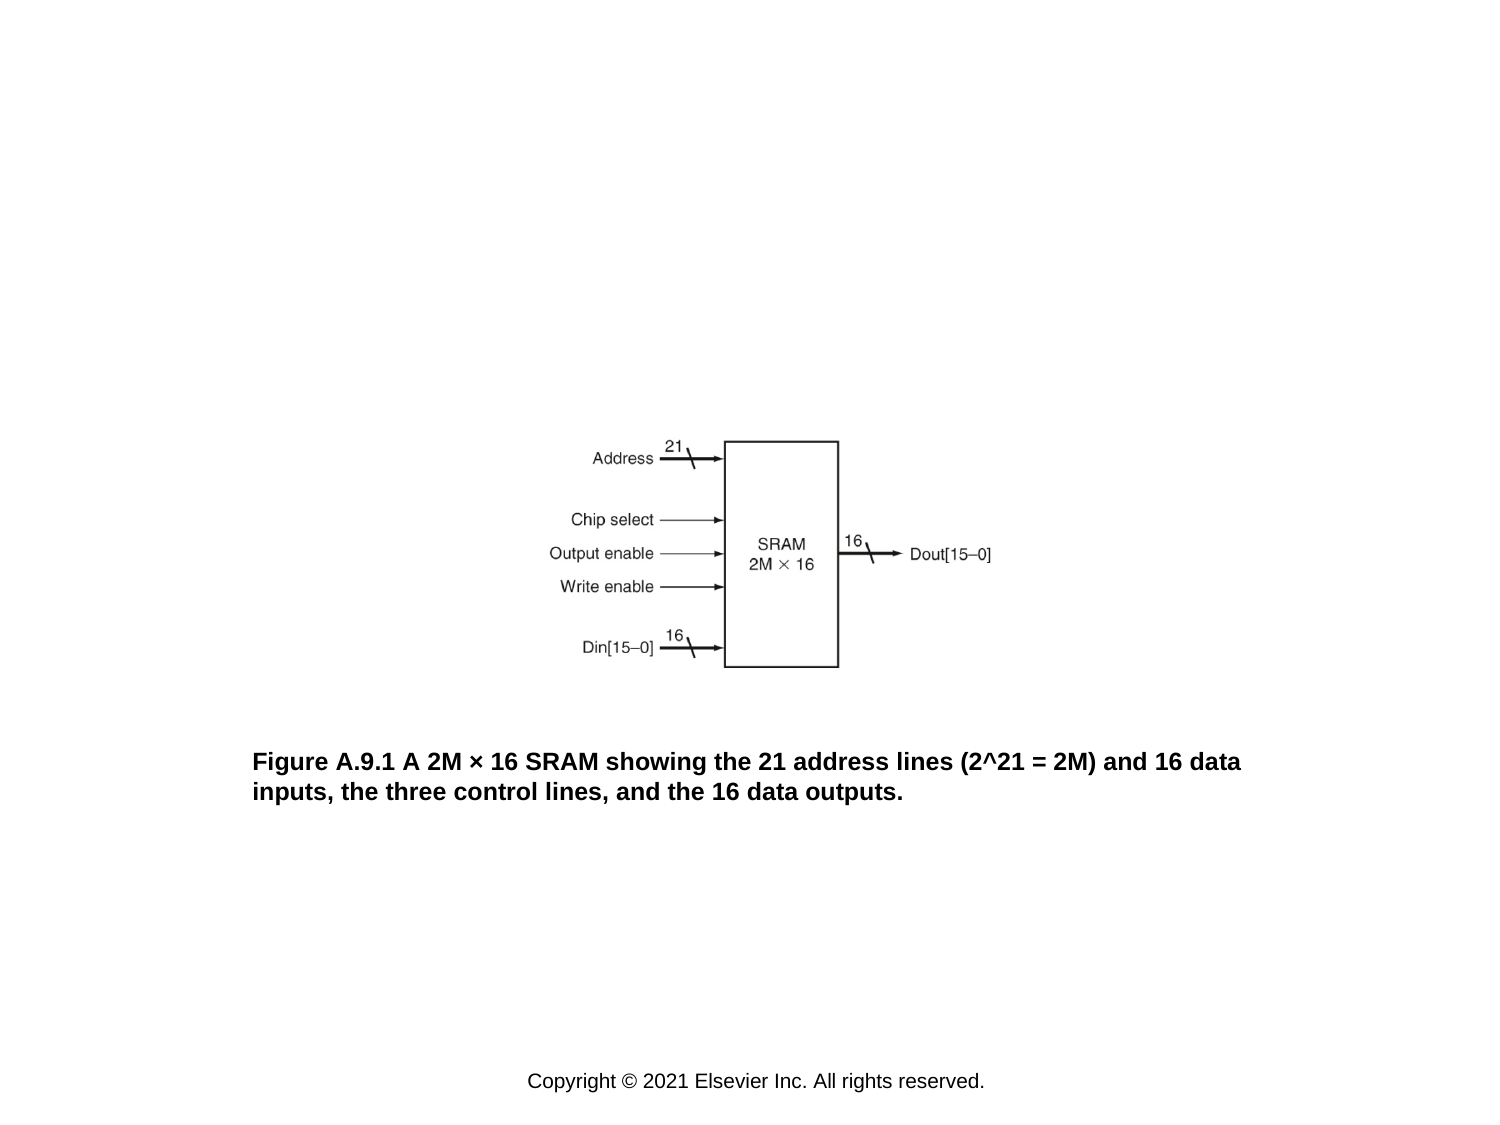

Figure A.9.1 A 2M × 16 SRAM showing the 21 address lines (2^21 = 2M) and 16 data
inputs, the three control lines, and the 16 data outputs.
Copyright © 2021 Elsevier Inc. All rights reserved.